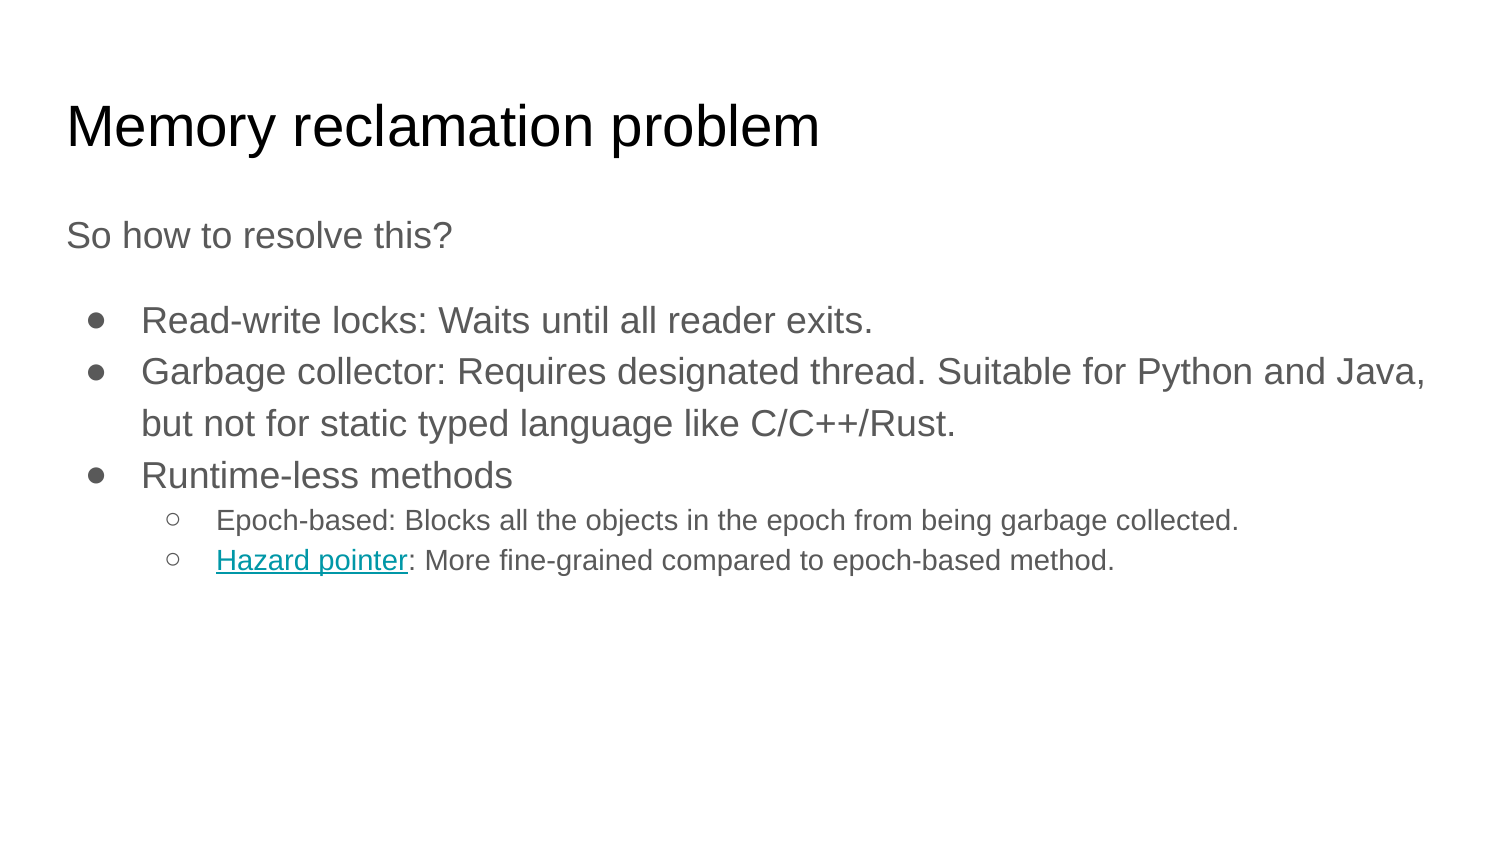

# Memory reclamation problem
So how to resolve this?
Read-write locks: Waits until all reader exits.
Garbage collector: Requires designated thread. Suitable for Python and Java, but not for static typed language like C/C++/Rust.
Runtime-less methods
Epoch-based: Blocks all the objects in the epoch from being garbage collected.
Hazard pointer: More fine-grained compared to epoch-based method.